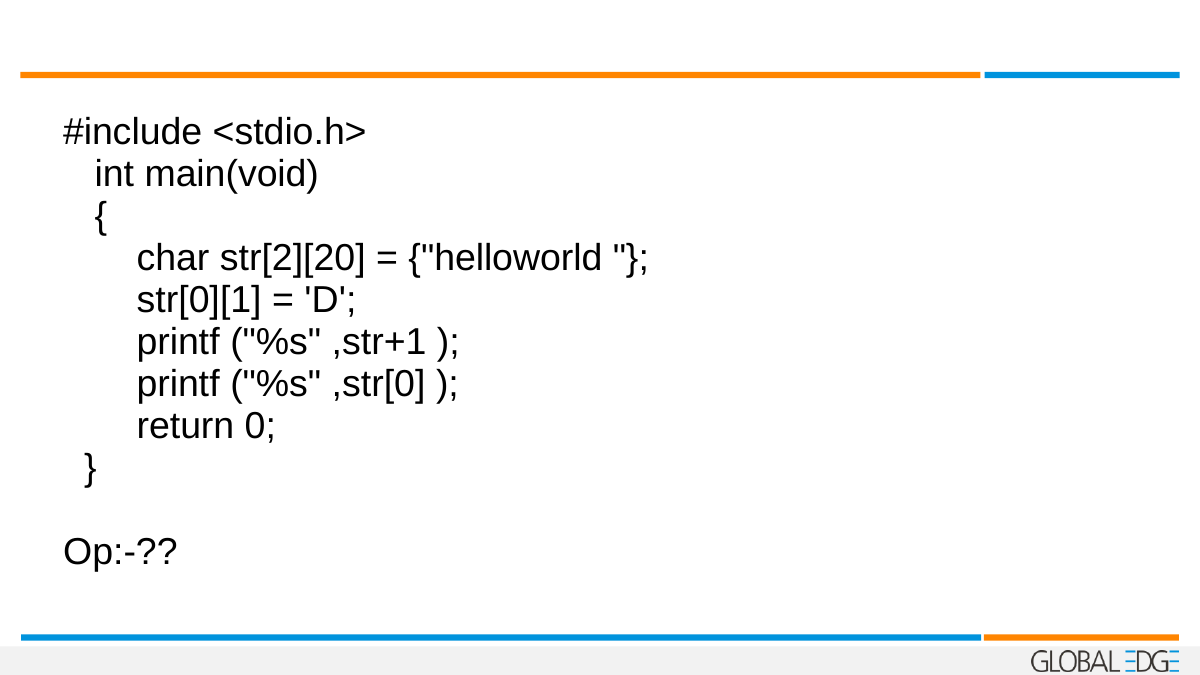

#
#include <stdio.h>
 int main(void)
 {
 char str[2][20] = {"helloworld "};
 str[0][1] = 'D';
 printf ("%s" ,str+1 );
 printf ("%s" ,str[0] );
 return 0;
 }
Op:-??